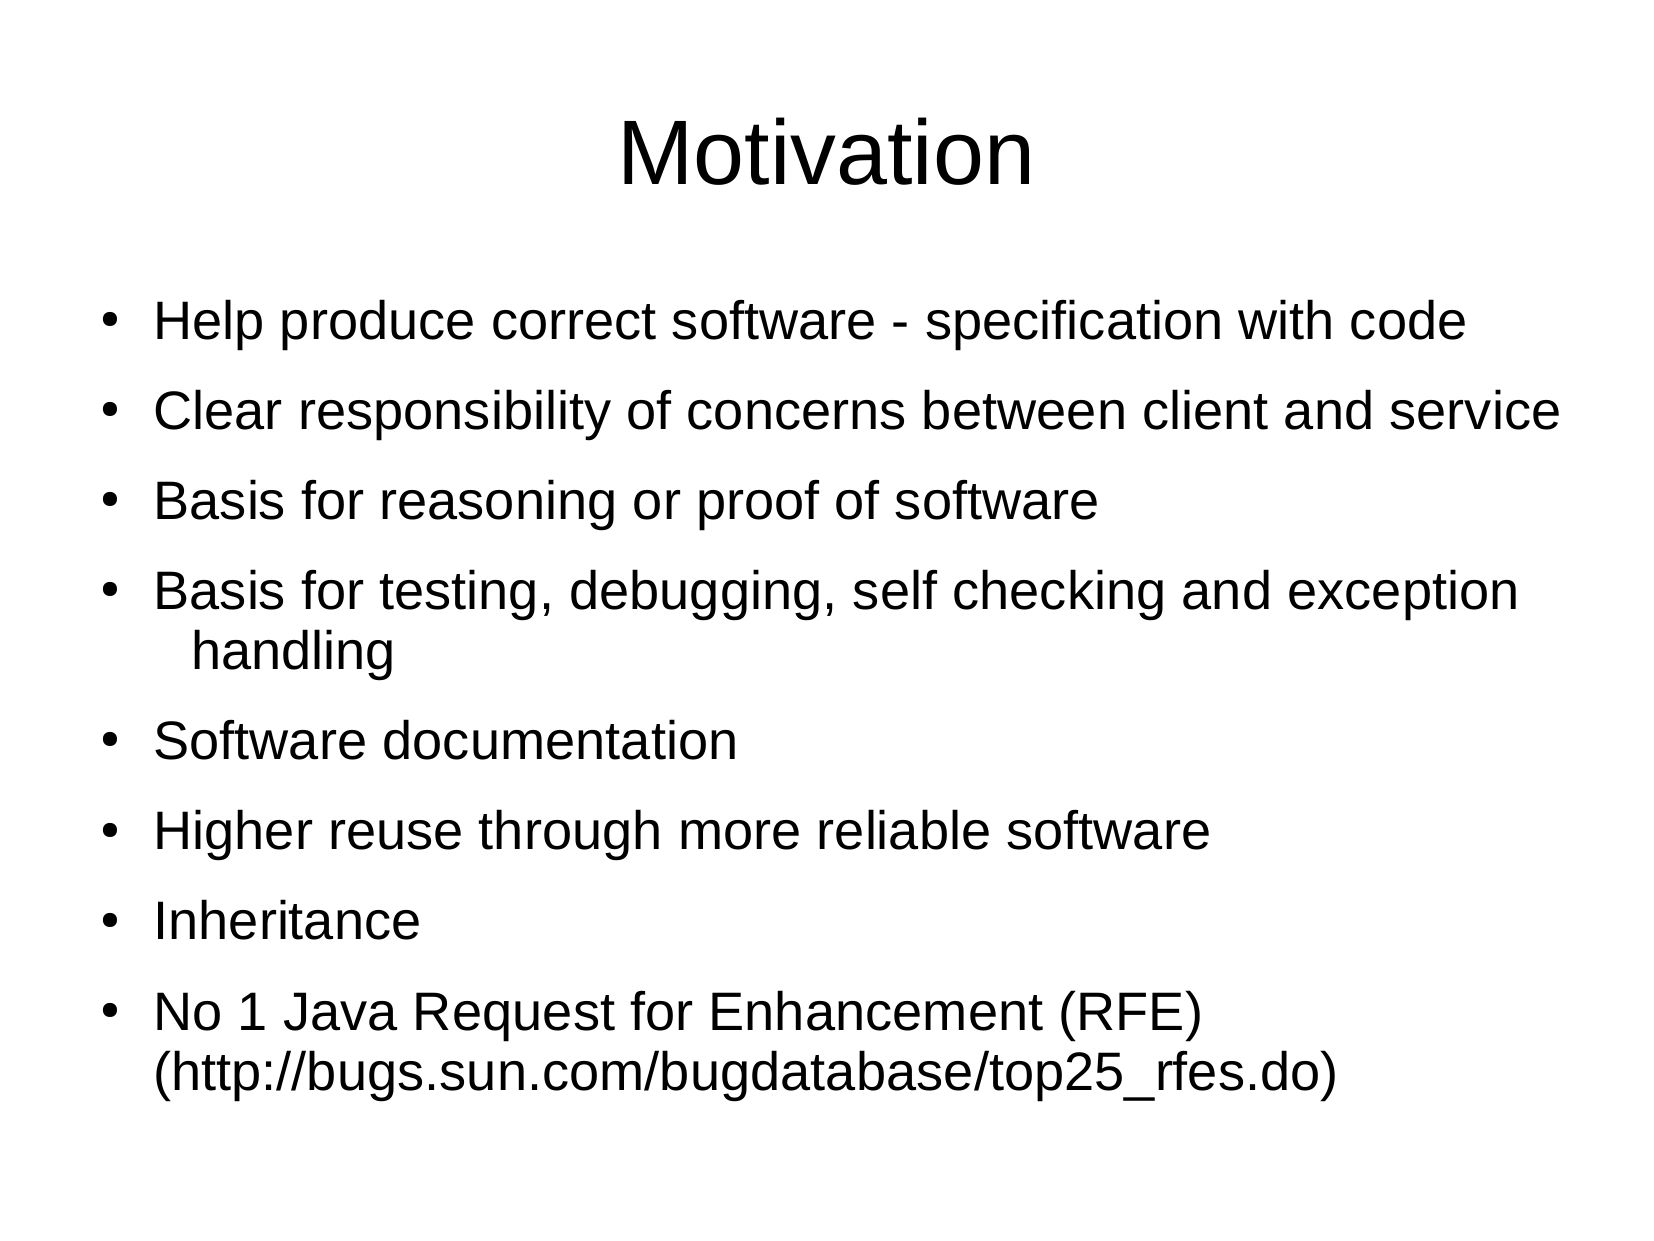

# Motivation
Help produce correct software - specification with code
Clear responsibility of concerns between client and service
Basis for reasoning or proof of software
Basis for testing, debugging, self checking and exception handling
Software documentation
Higher reuse through more reliable software
Inheritance
No 1 Java Request for Enhancement (RFE) (http://bugs.sun.com/bugdatabase/top25_rfes.do)